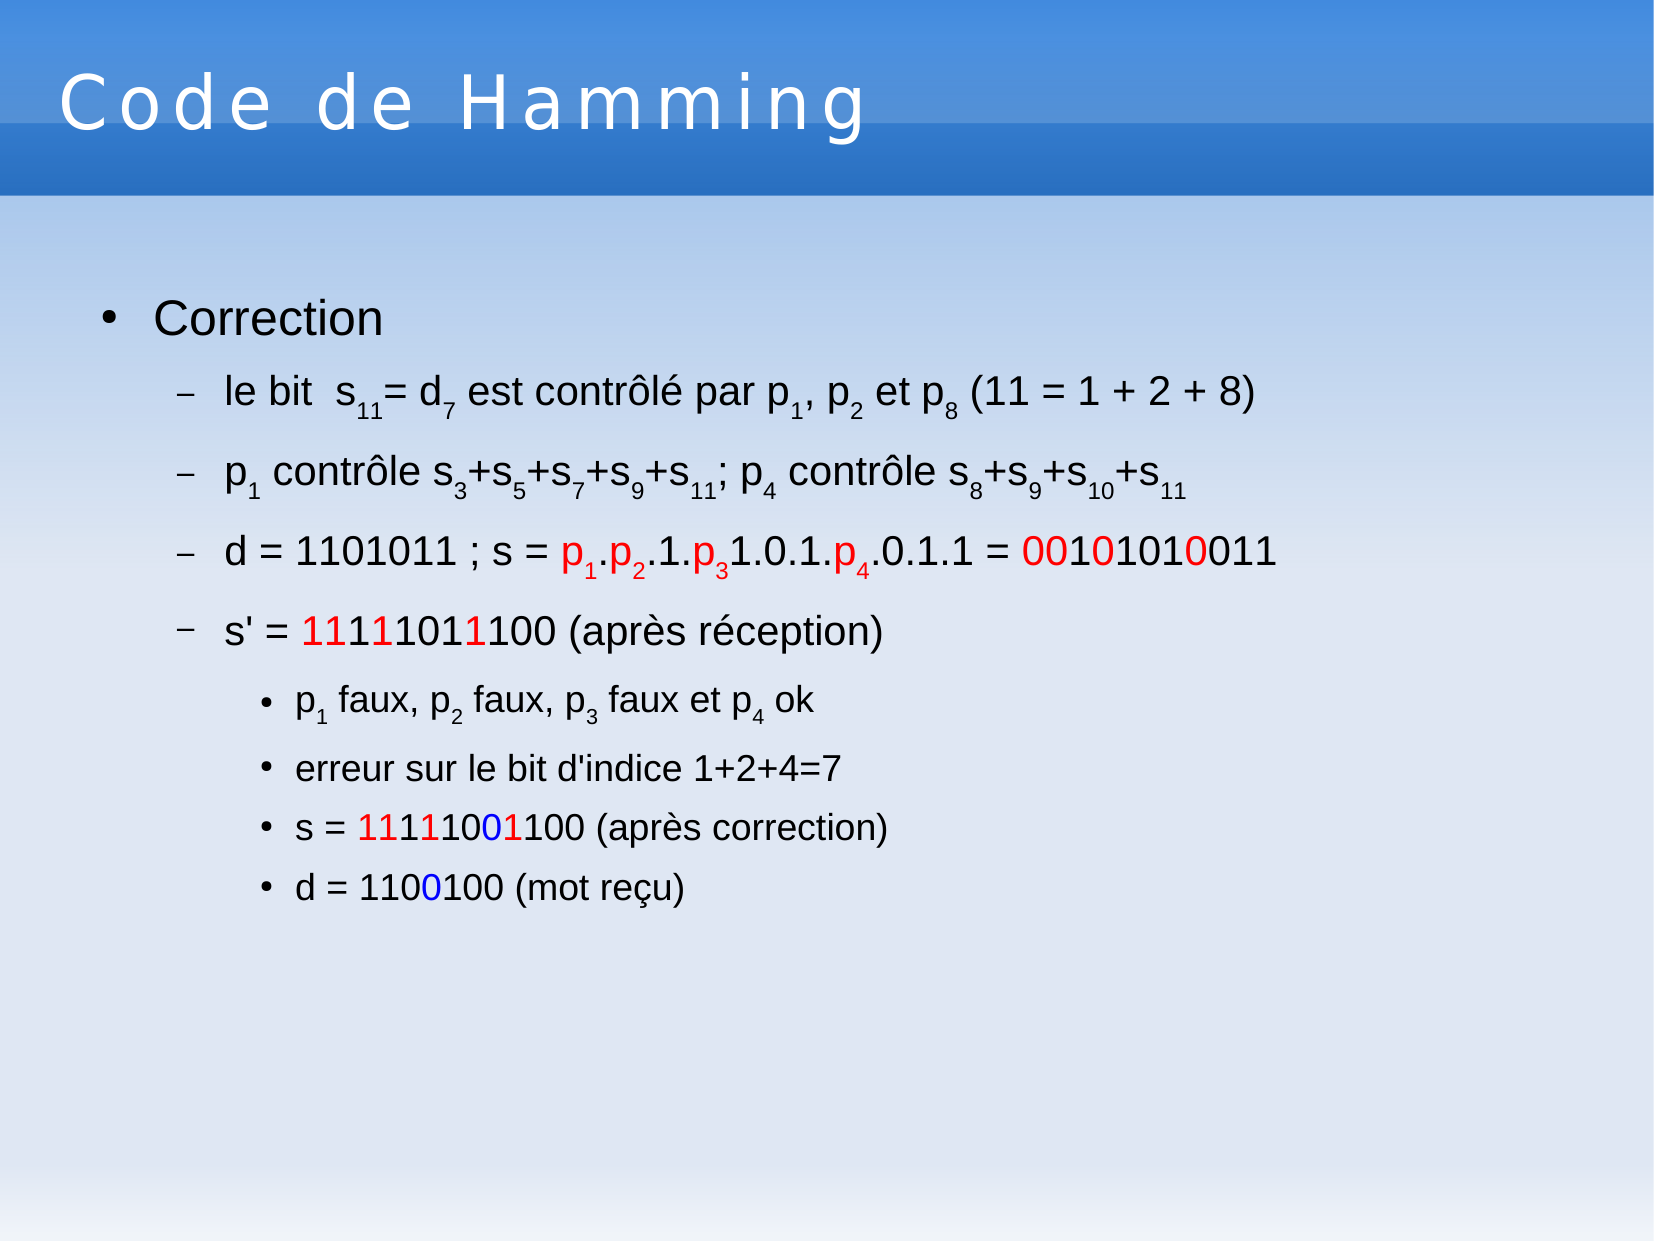

# Code de Hamming
Correction
le bit s11= d7 est contrôlé par p1, p2 et p8 (11 = 1 + 2 + 8)
p1 contrôle s3+s5+s7+s9+s11; p4 contrôle s8+s9+s10+s11
d = 1101011 ; s = p1.p2.1.p31.0.1.p4.0.1.1 = 00101010011
s' = 11111011100 (après réception)
p1 faux, p2 faux, p3 faux et p4 ok
erreur sur le bit d'indice 1+2+4=7
s = 11111001100 (après correction)
d = 1100100 (mot reçu)